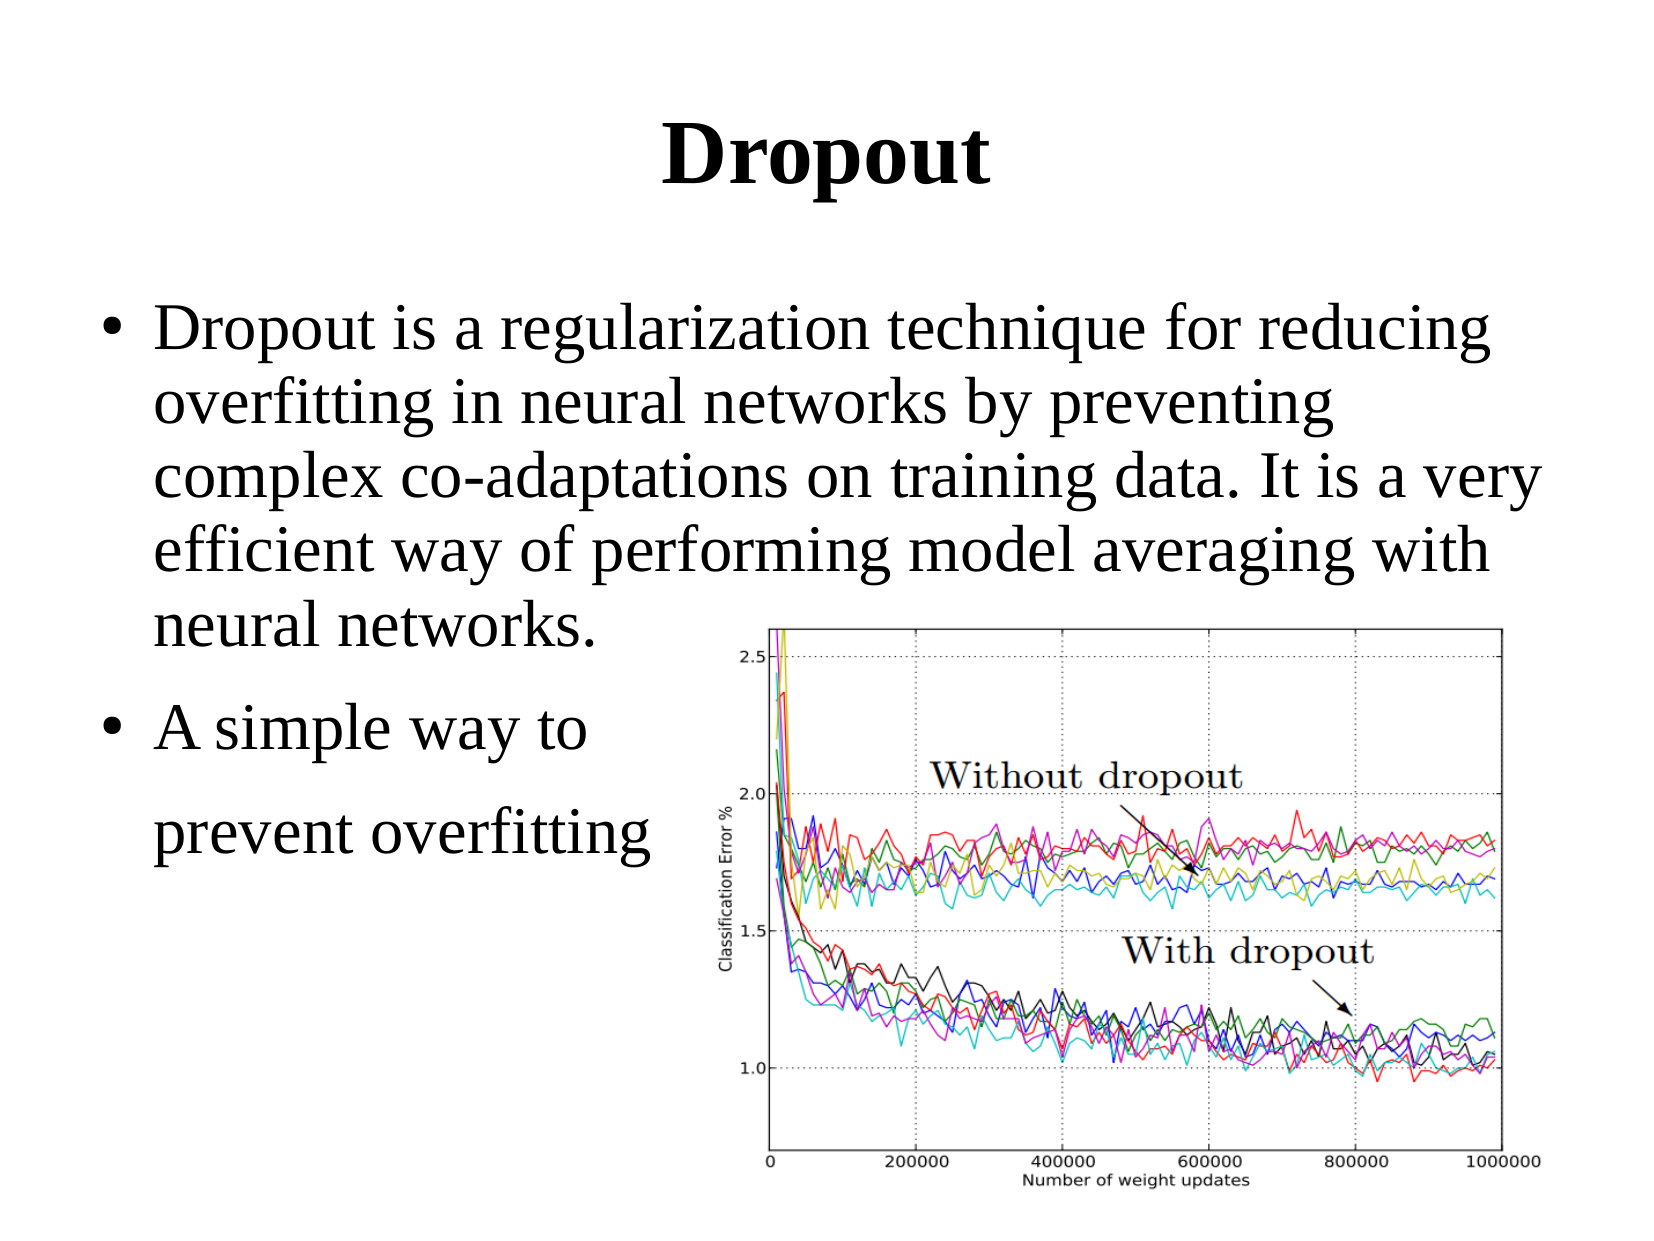

# Dropout
Dropout is a regularization technique for reducing overfitting in neural networks by preventing complex co-adaptations on training data. It is a very efficient way of performing model averaging with neural networks.
A simple way to
prevent overfitting